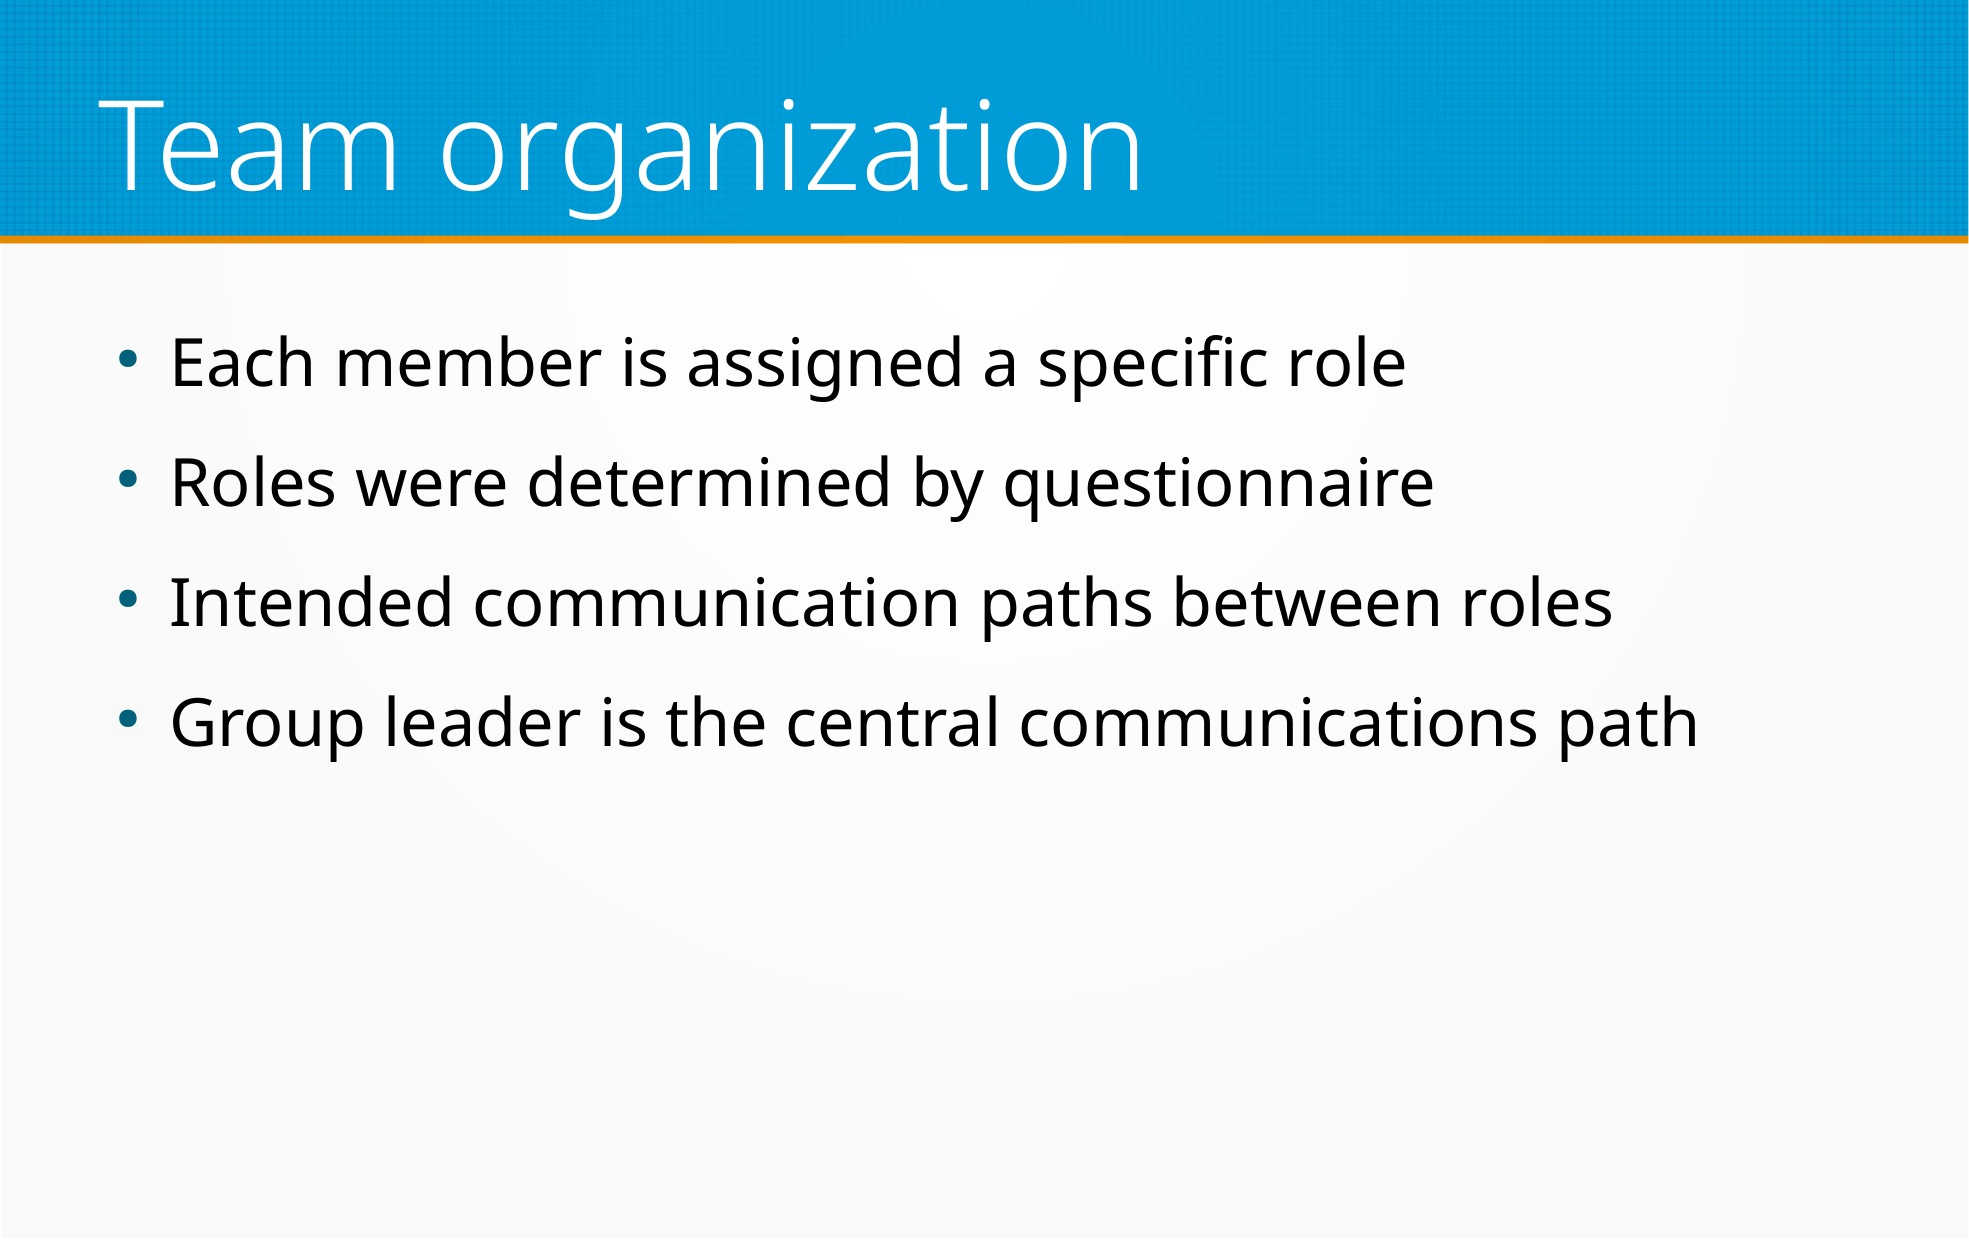

# Team organization
Each member is assigned a specific role
Roles were determined by questionnaire
Intended communication paths between roles
Group leader is the central communications path